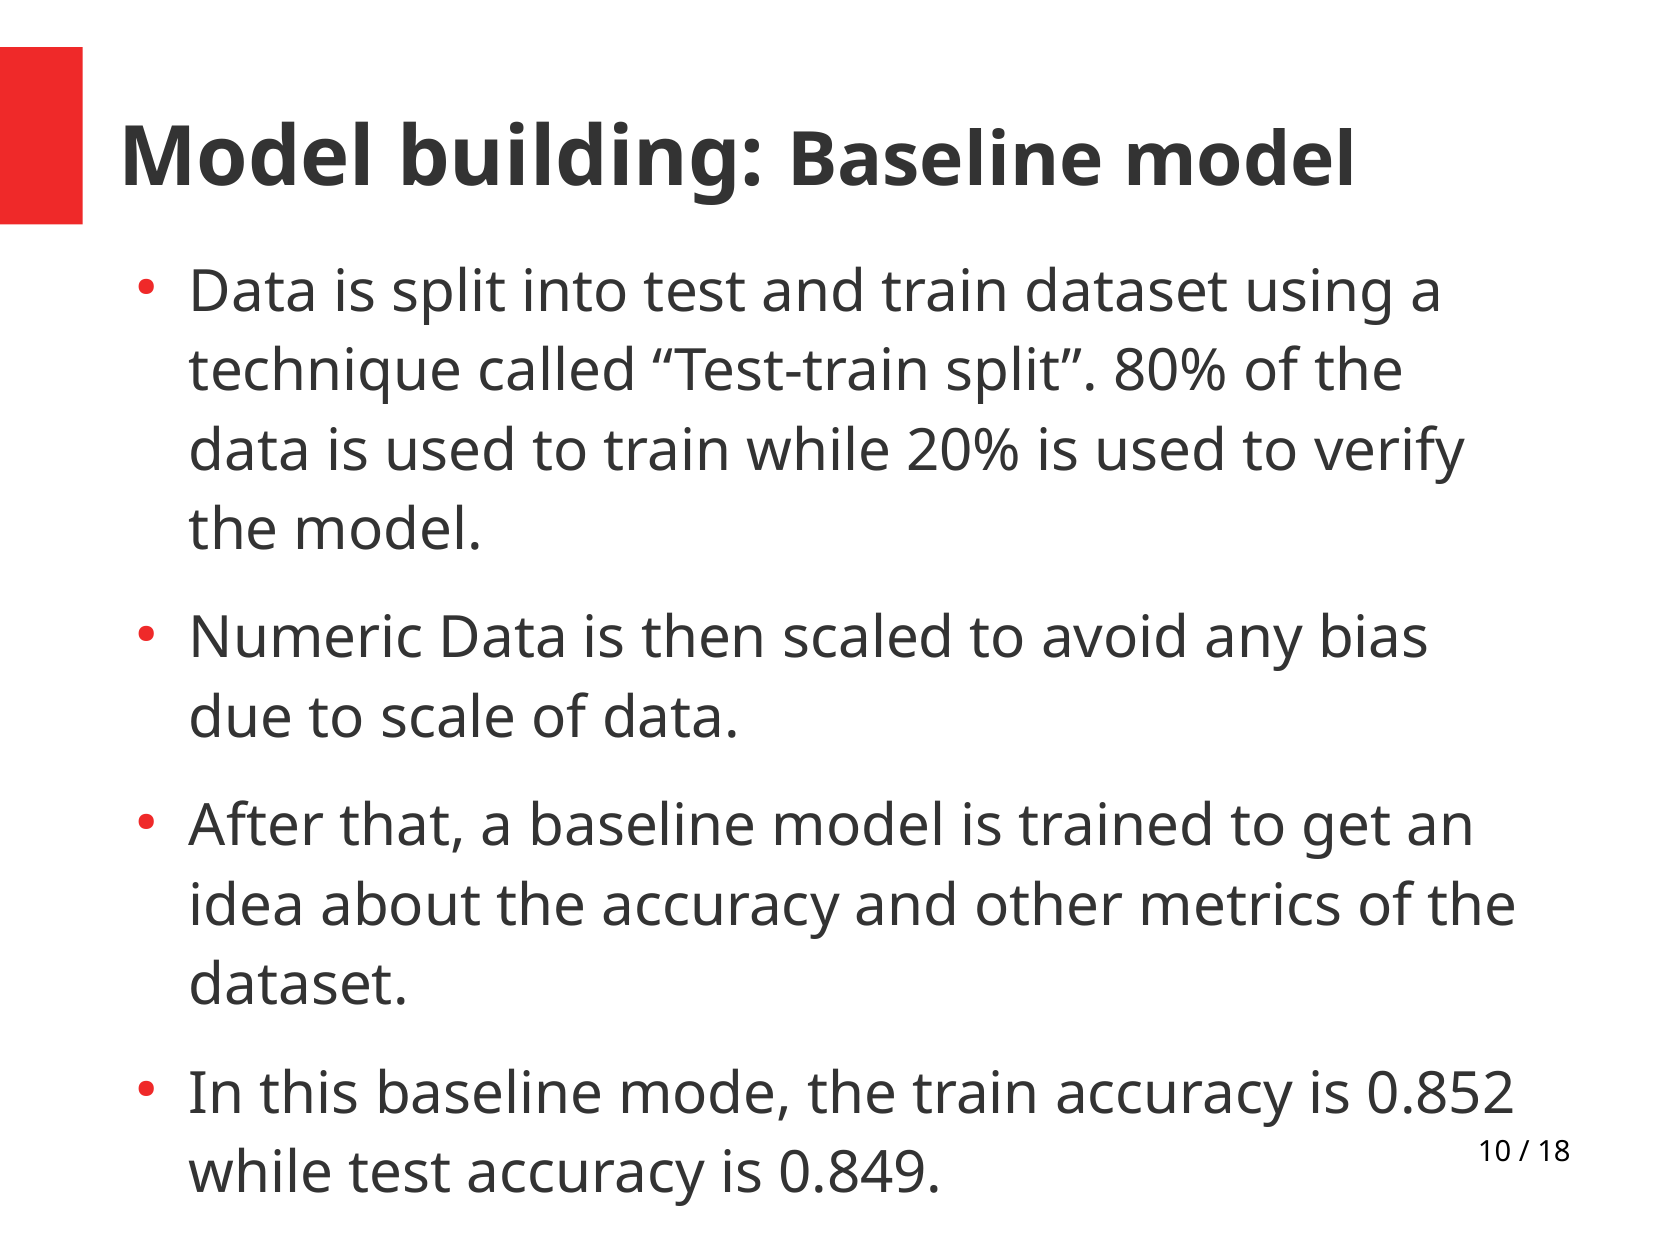

# Model building: Baseline model
Data is split into test and train dataset using a technique called “Test-train split”. 80% of the data is used to train while 20% is used to verify the model.
Numeric Data is then scaled to avoid any bias due to scale of data.
After that, a baseline model is trained to get an idea about the accuracy and other metrics of the dataset.
In this baseline mode, the train accuracy is 0.852 while test accuracy is 0.849.
10